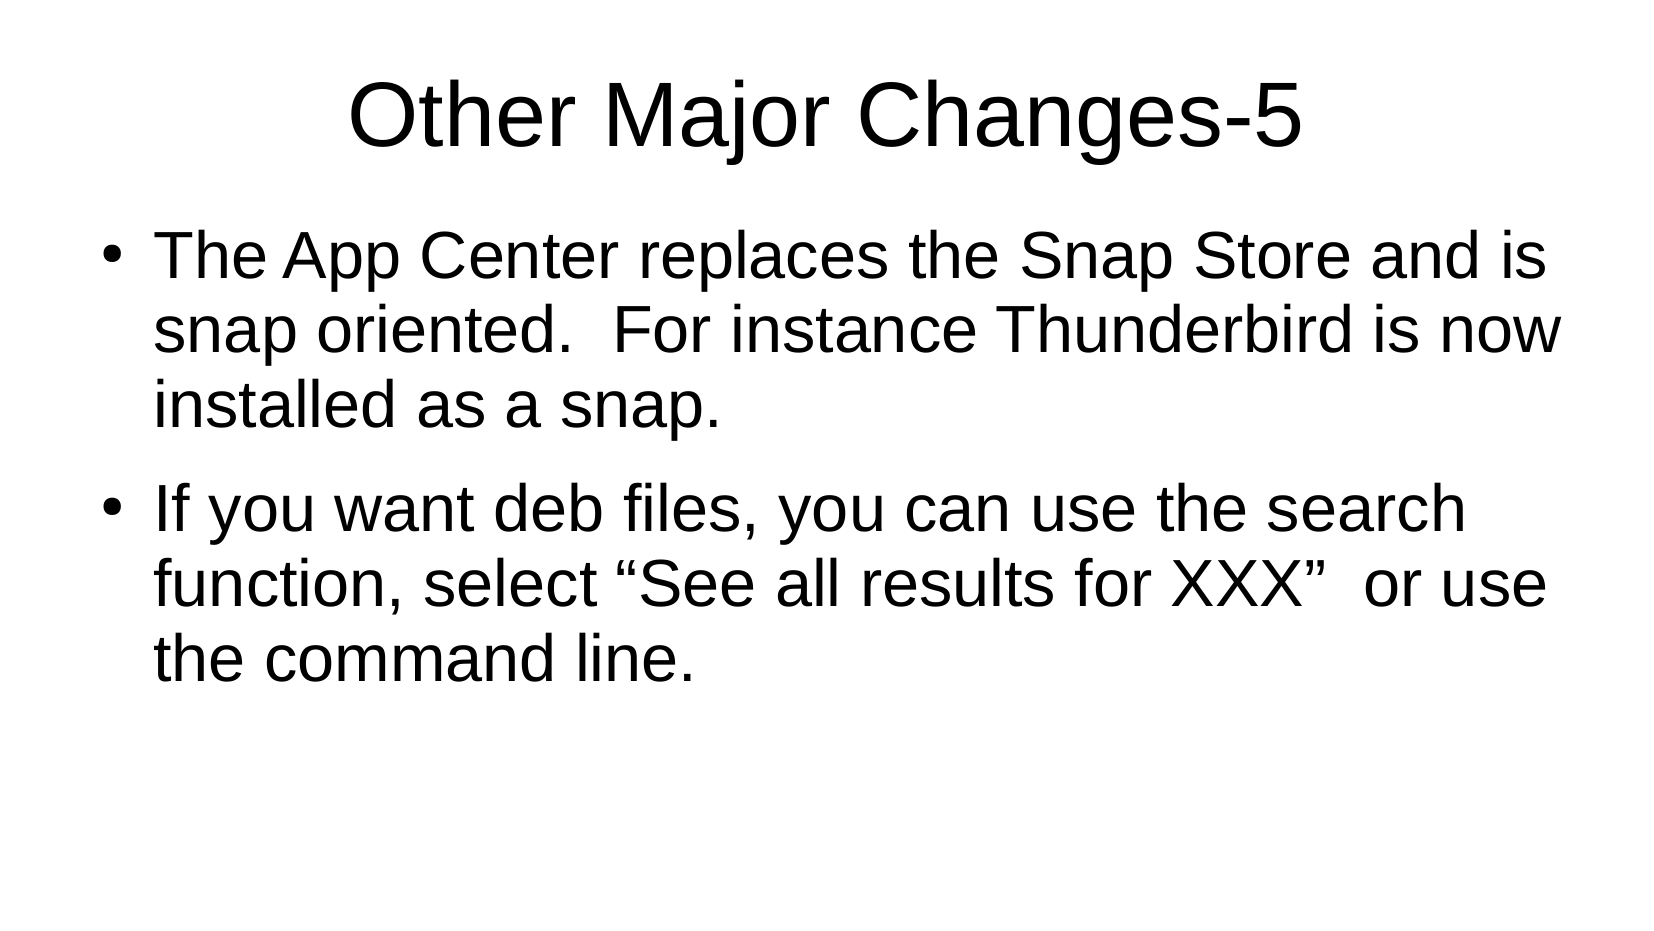

# Other Major Changes-5
The App Center replaces the Snap Store and is snap oriented. For instance Thunderbird is now installed as a snap.
If you want deb files, you can use the search function, select “See all results for XXX” or use the command line.